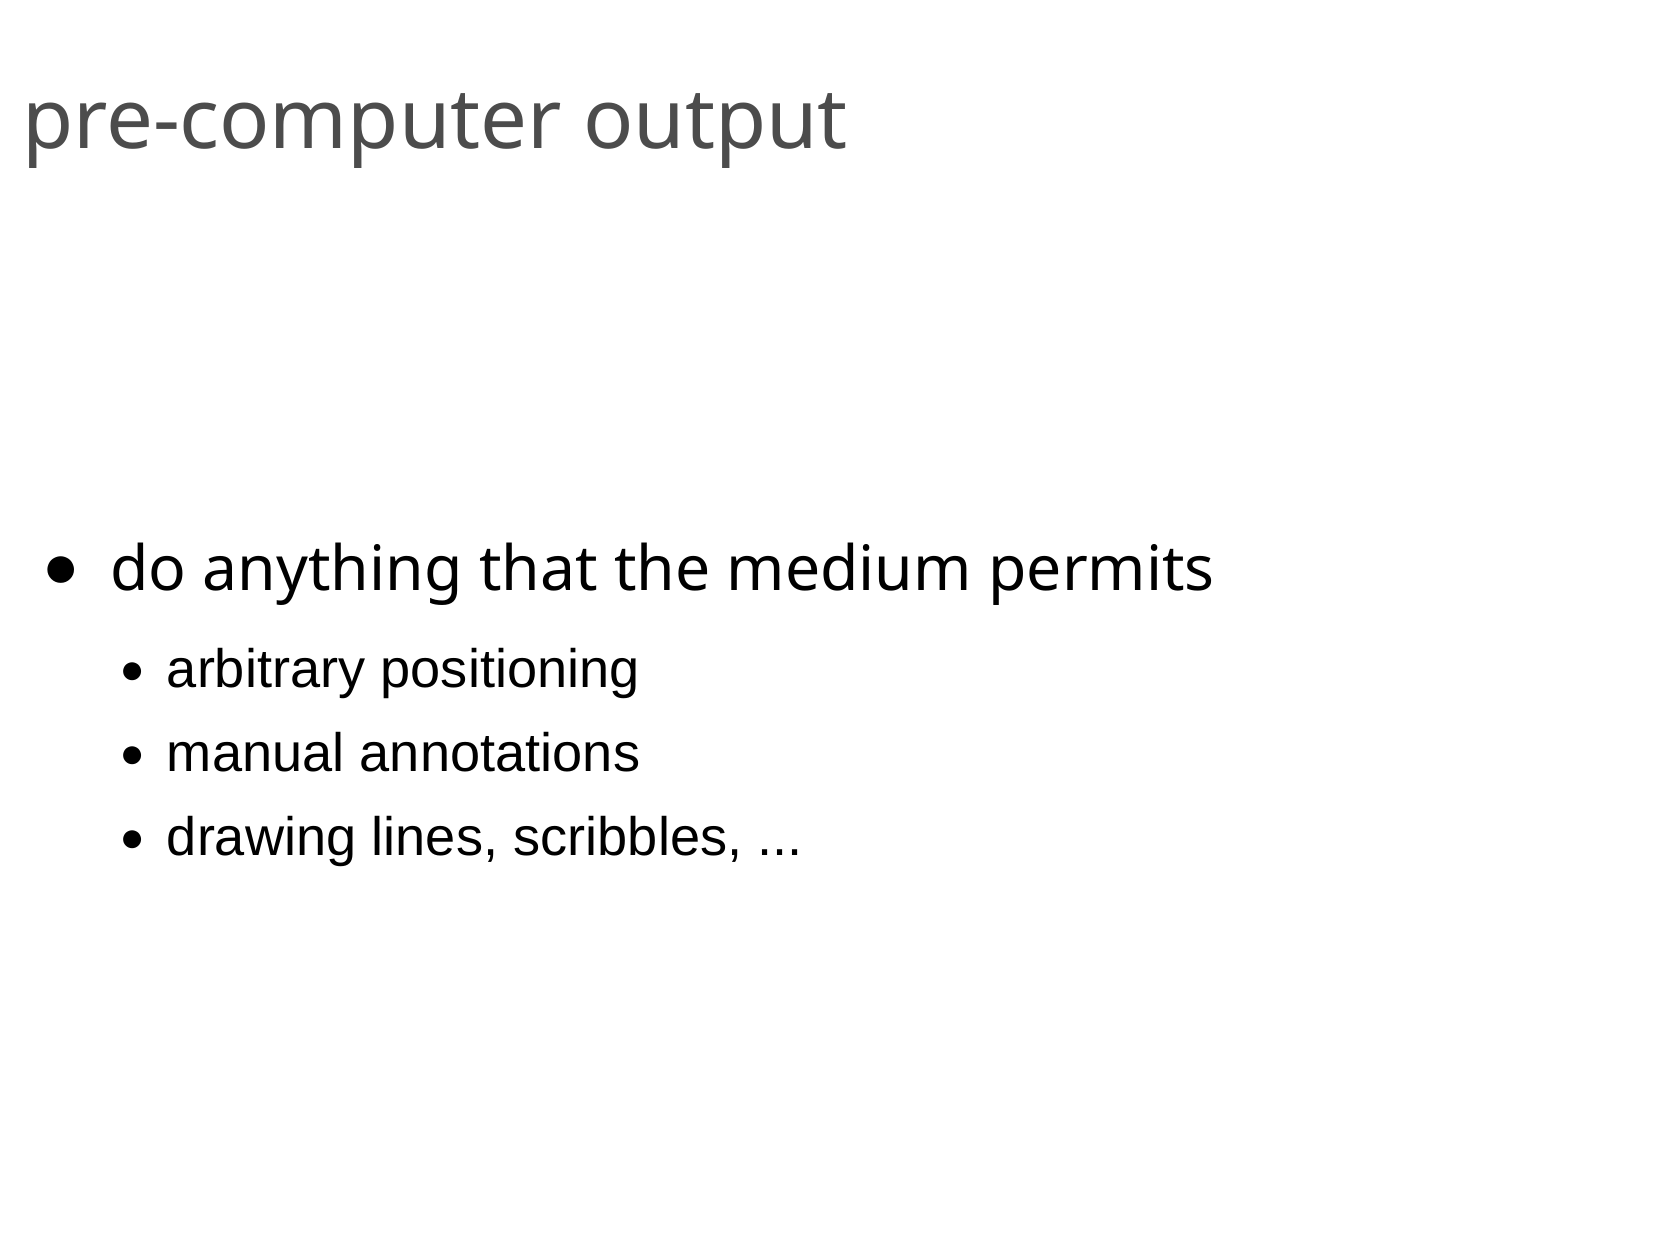

# pre-computer output
do anything that the medium permits
arbitrary positioning
manual annotations
drawing lines, scribbles, ...